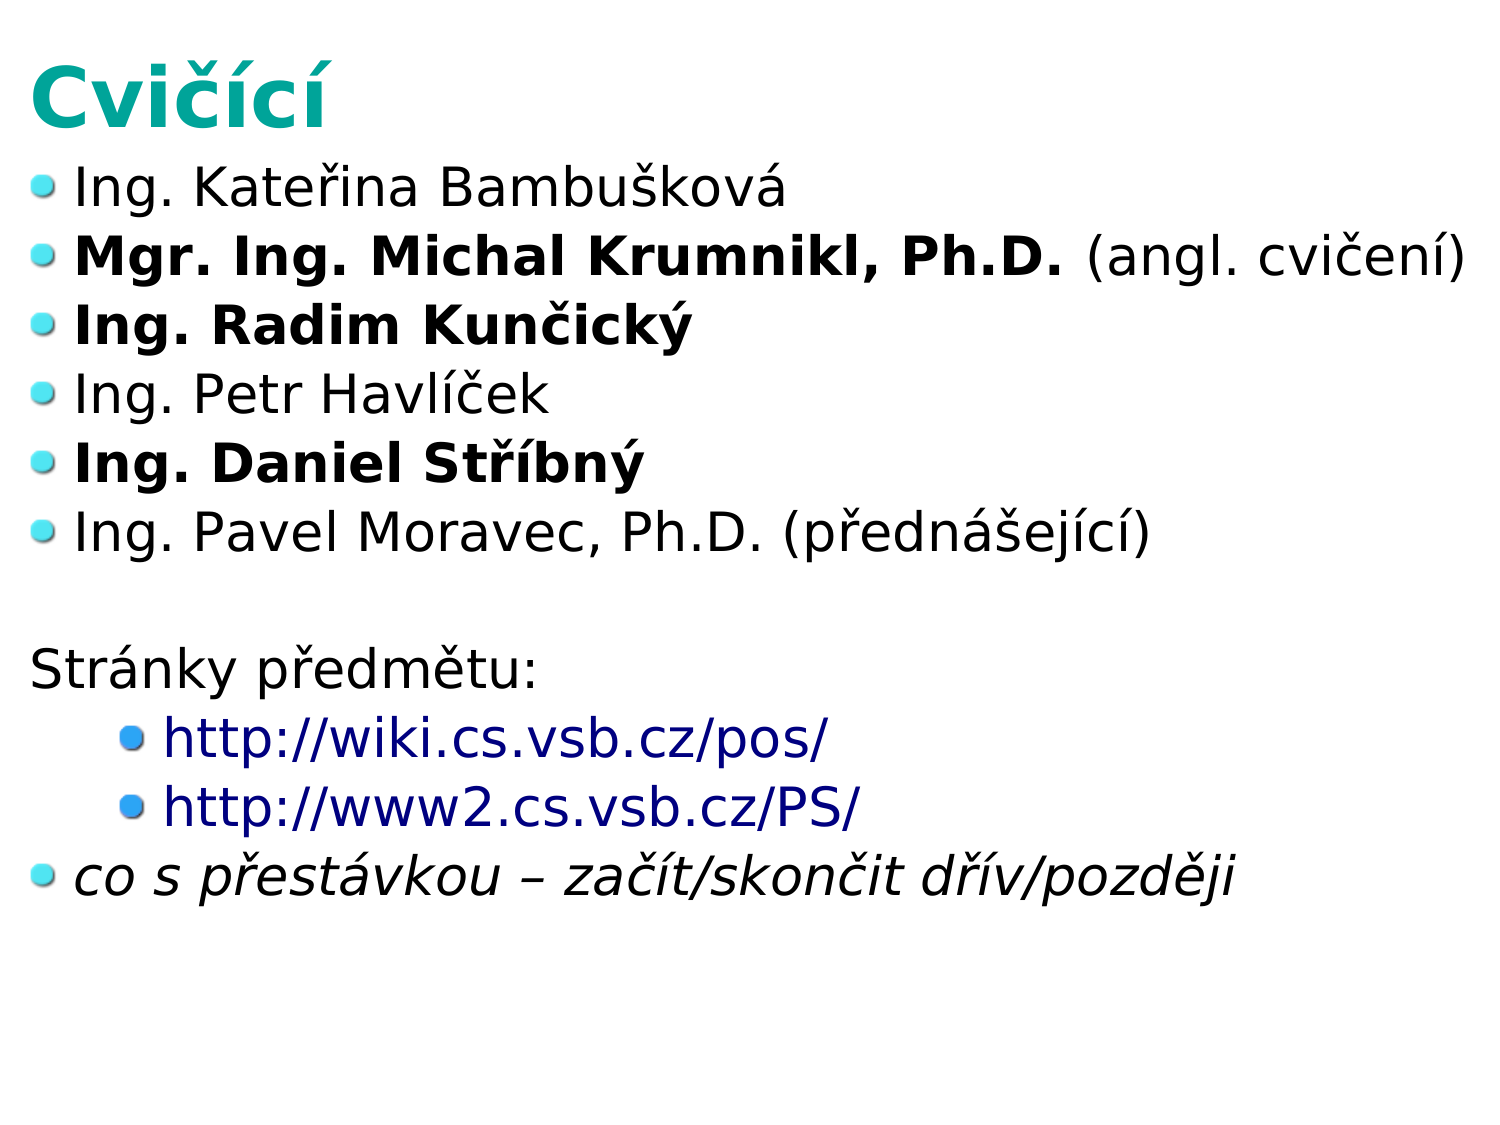

# Cvičící
Ing. Kateřina Bambušková
Mgr. Ing. Michal Krumnikl, Ph.D. (angl. cvičení)
Ing. Radim Kunčický
Ing. Petr Havlíček
Ing. Daniel Stříbný
Ing. Pavel Moravec, Ph.D. (přednášející)
Stránky předmětu:
http://wiki.cs.vsb.cz/pos/
http://www2.cs.vsb.cz/PS/
co s přestávkou – začít/skončit dřív/později